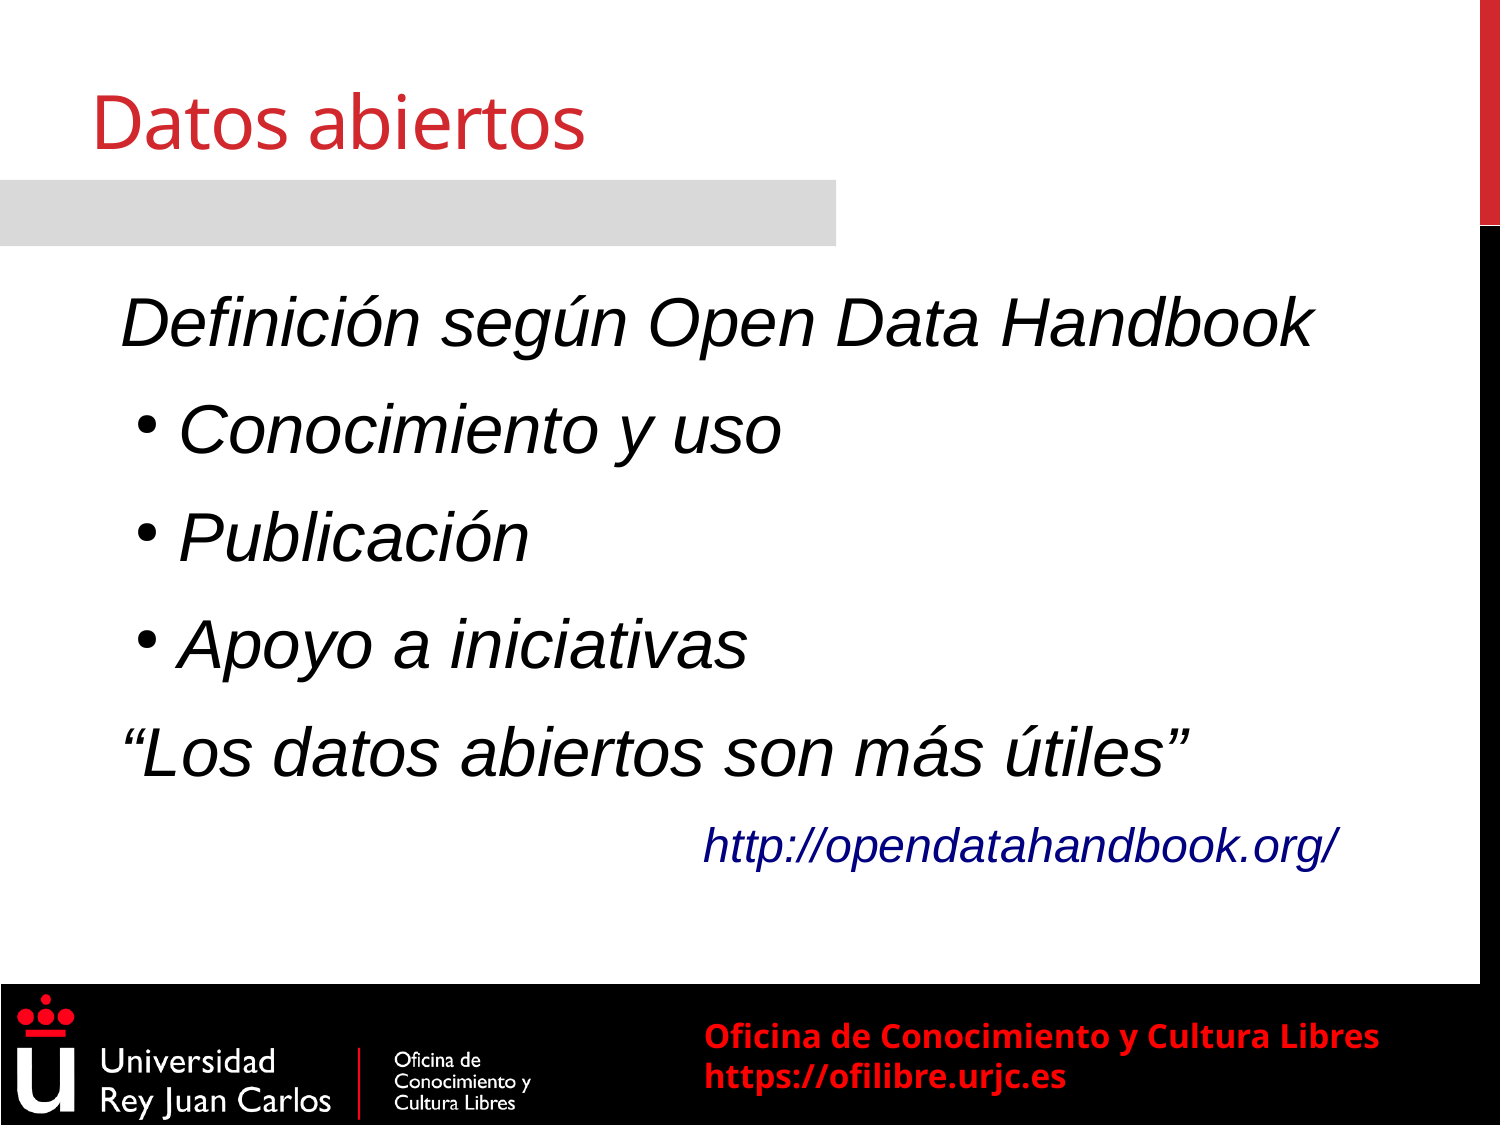

Datos abiertos
# Definición según Open Data Handbook
Conocimiento y uso
Publicación
Apoyo a iniciativas
“Los datos abiertos son más útiles”
http://opendatahandbook.org/